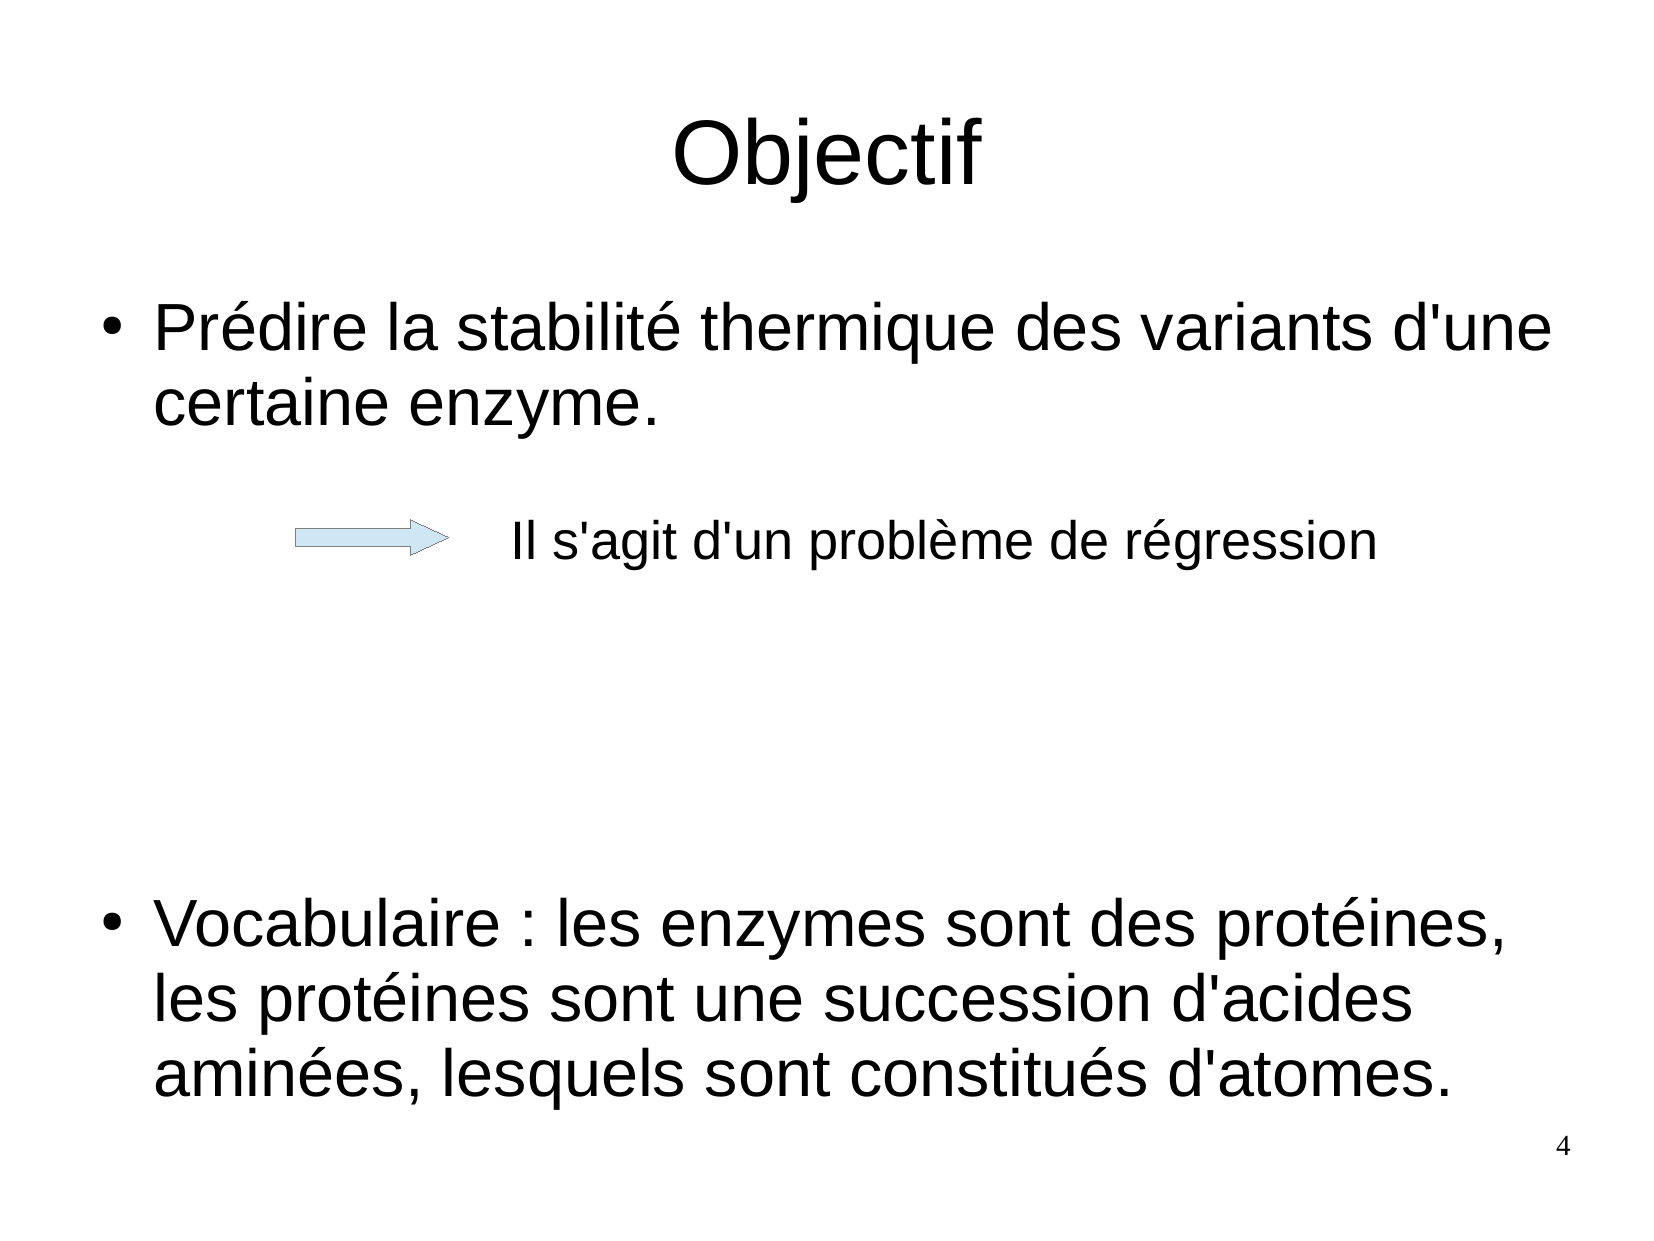

# Objectif
Prédire la stabilité thermique des variants d'une certaine enzyme.
Vocabulaire : les enzymes sont des protéines, les protéines sont une succession d'acides aminées, lesquels sont constitués d'atomes.
Il s'agit d'un problème de régression
4